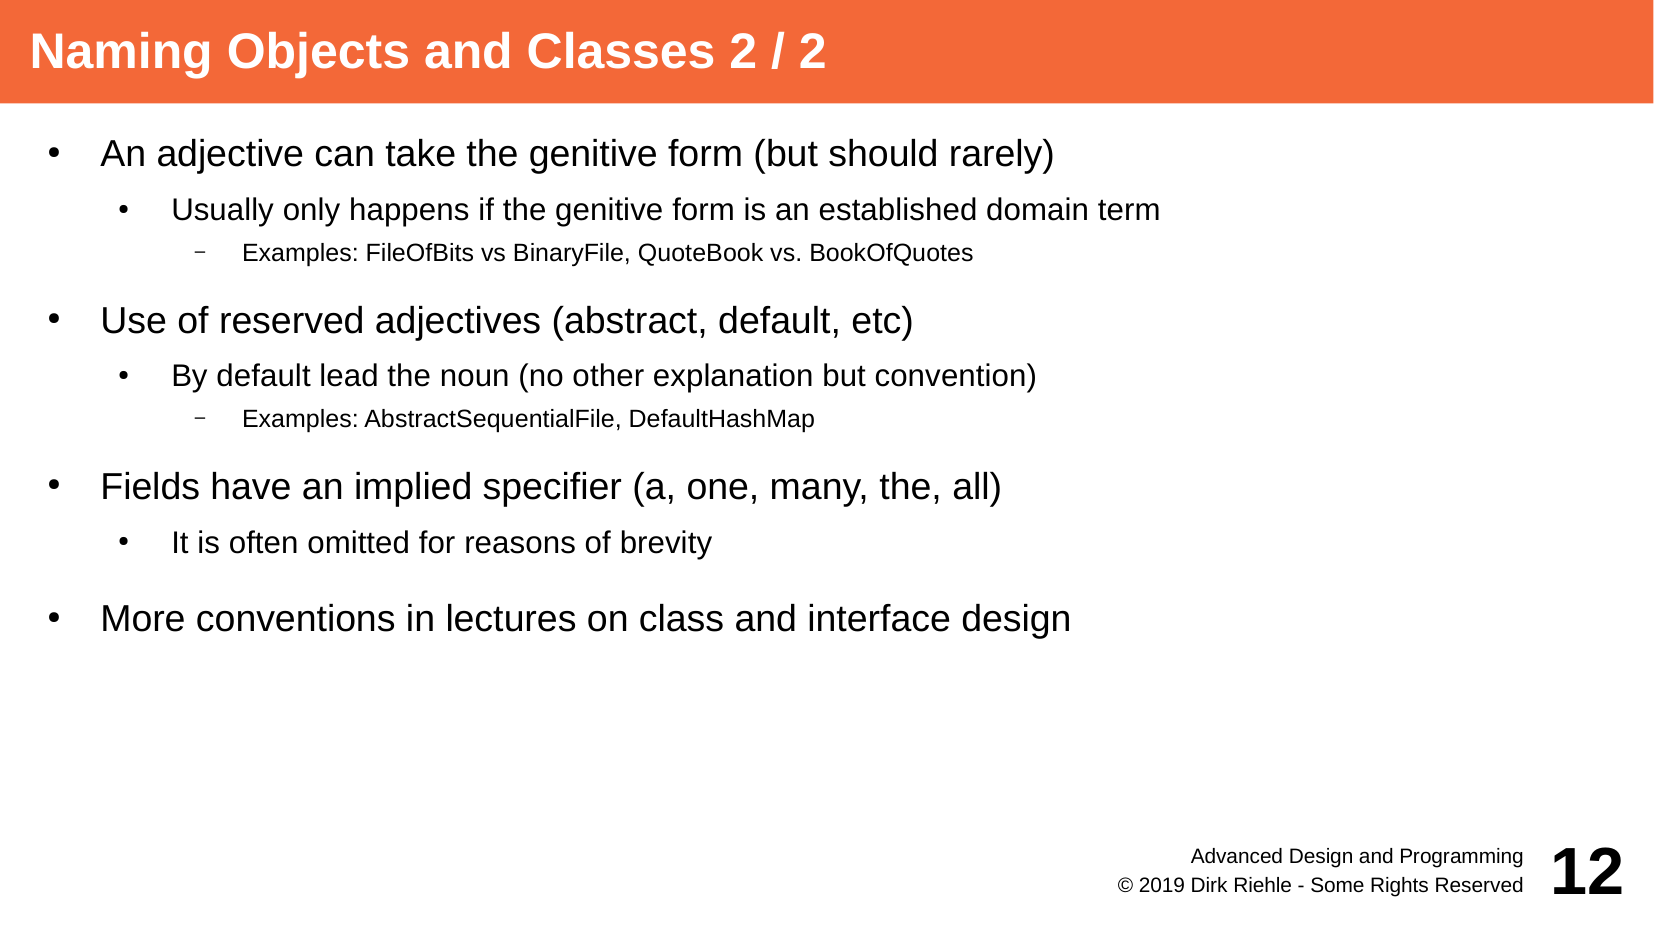

# Naming Objects and Classes 2 / 2
An adjective can take the genitive form (but should rarely)
Usually only happens if the genitive form is an established domain term
Examples: FileOfBits vs BinaryFile, QuoteBook vs. BookOfQuotes
Use of reserved adjectives (abstract, default, etc)
By default lead the noun (no other explanation but convention)
Examples: AbstractSequentialFile, DefaultHashMap
Fields have an implied specifier (a, one, many, the, all)
It is often omitted for reasons of brevity
More conventions in lectures on class and interface design
Advanced Design and Programming
12
© 2019 Dirk Riehle - Some Rights Reserved